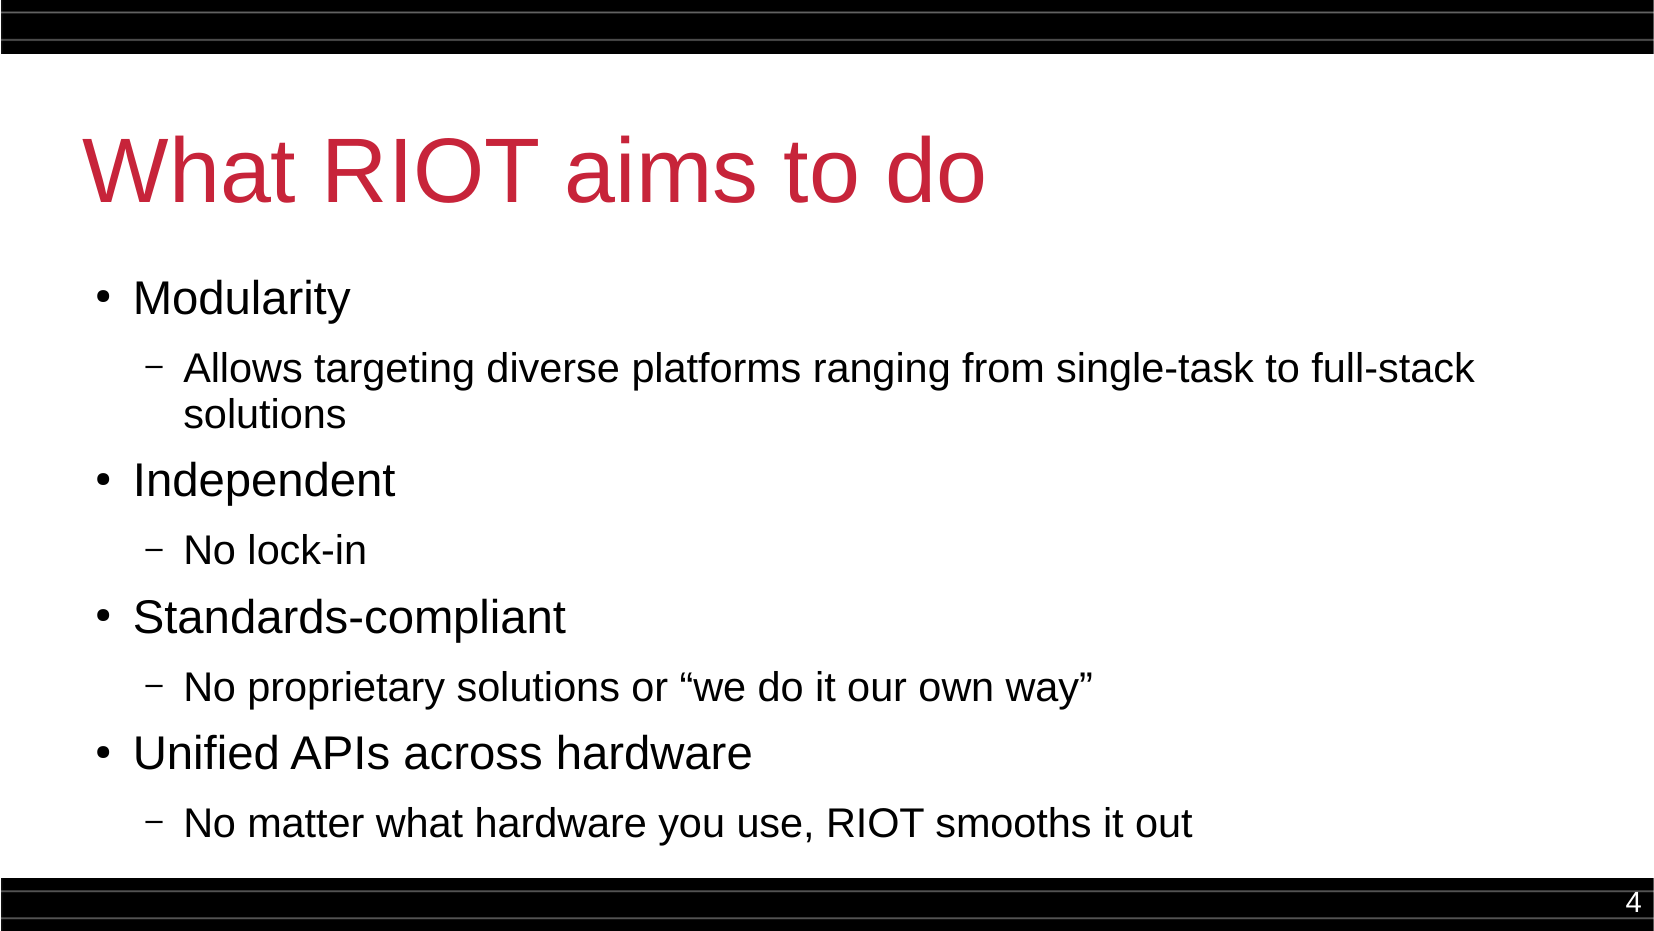

# What RIOT aims to do
Modularity
Allows targeting diverse platforms ranging from single-task to full-stack solutions
Independent
No lock-in
Standards-compliant
No proprietary solutions or “we do it our own way”
Unified APIs across hardware
No matter what hardware you use, RIOT smooths it out